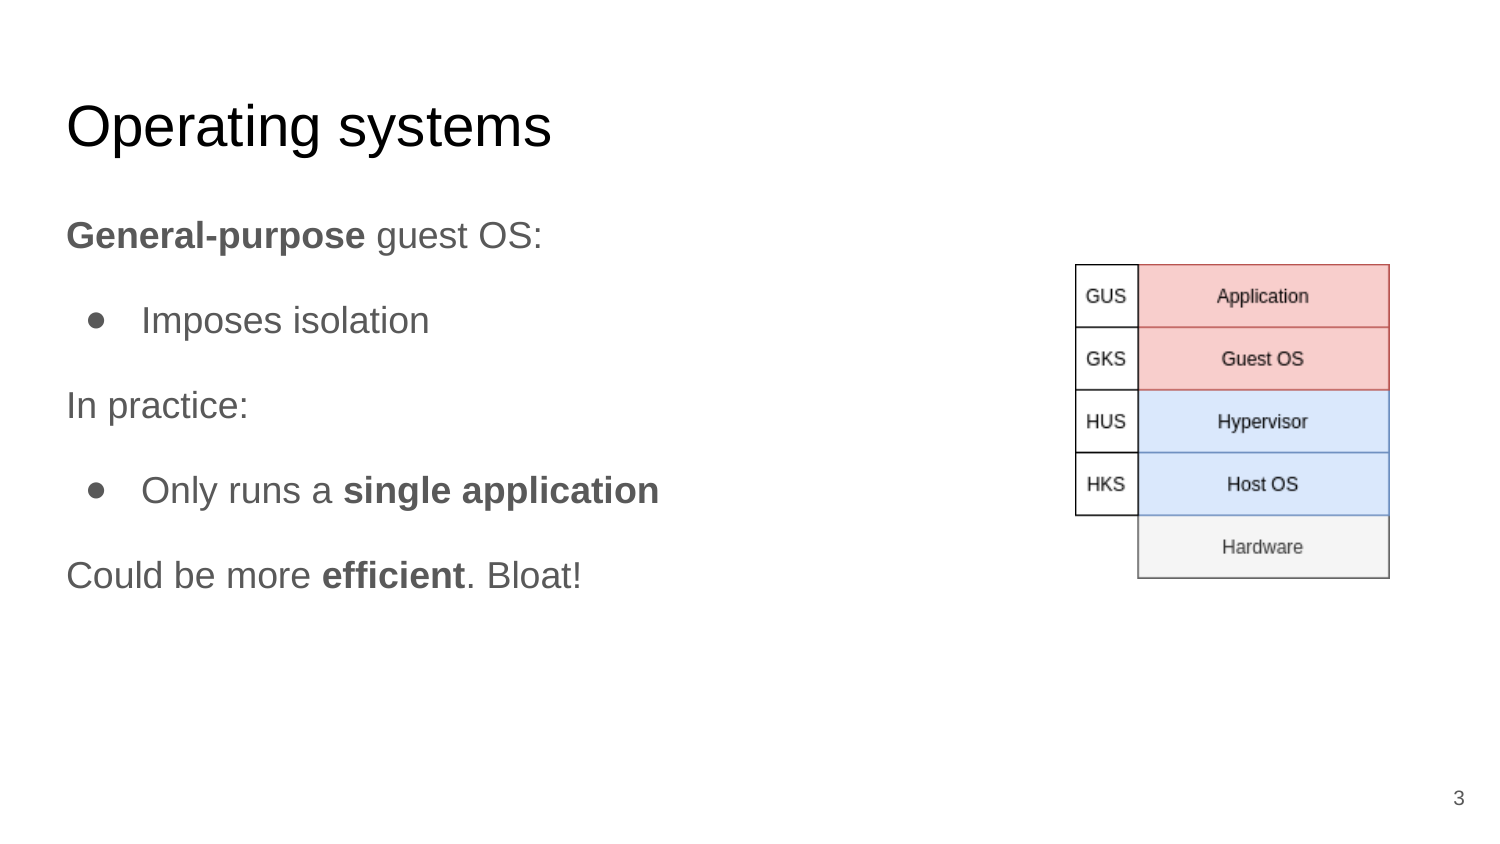

# Operating systems
General-purpose guest OS:
Imposes isolation
In practice:
Only runs a single application
Could be more efficient. Bloat!